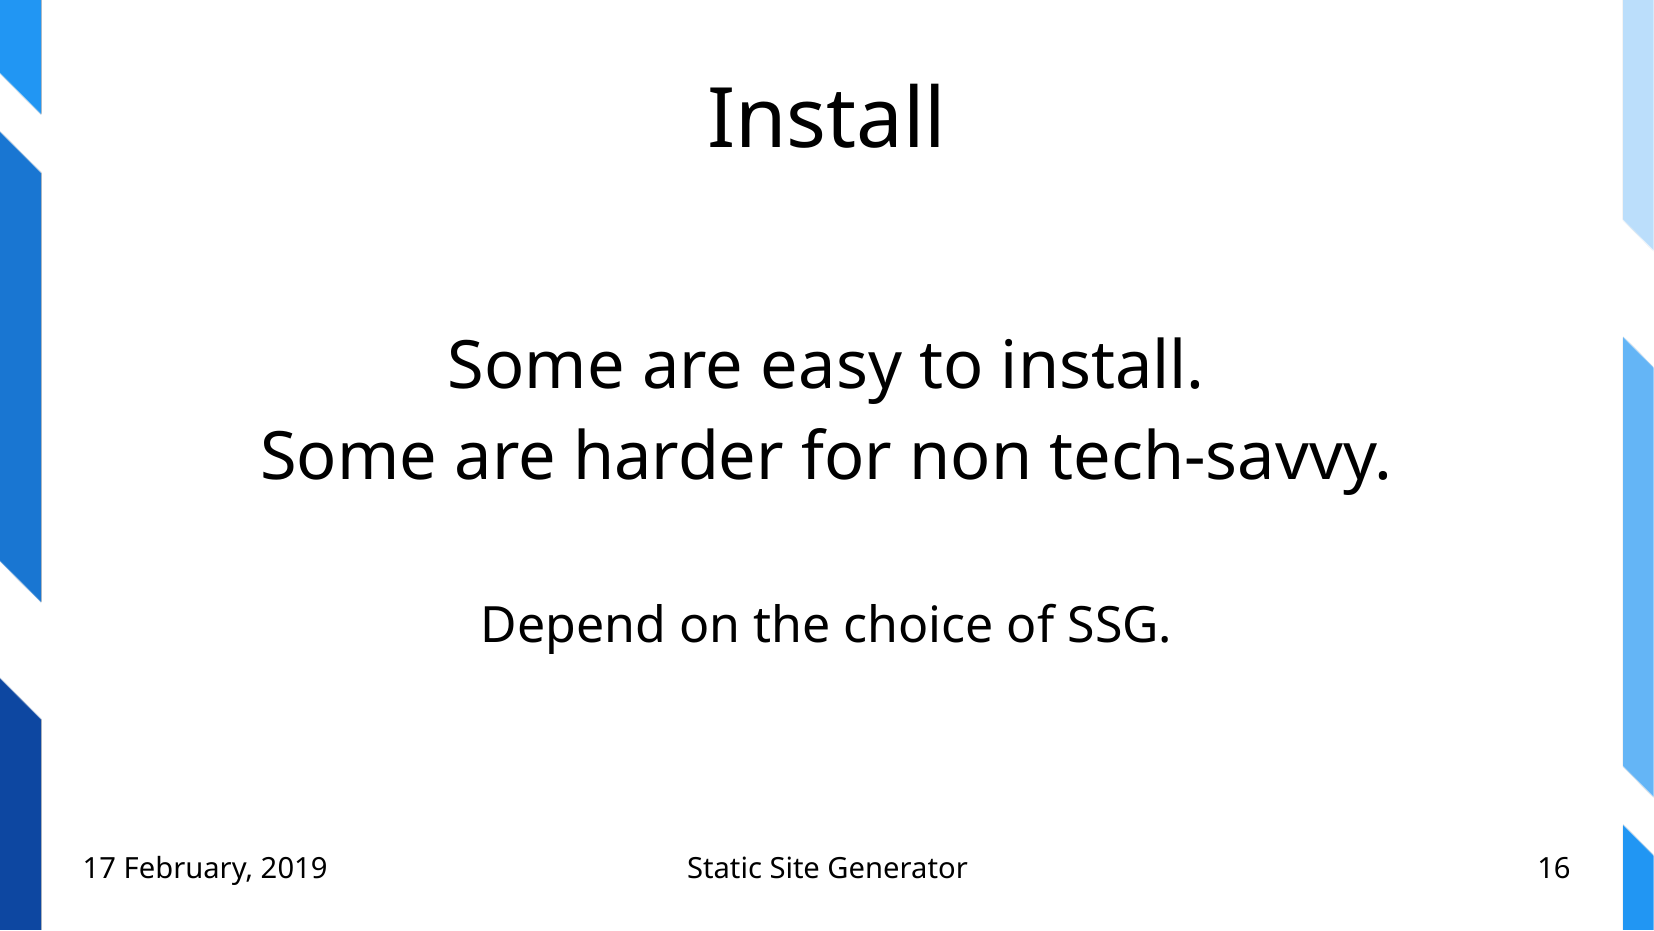

# Install
Some are easy to install.
Some are harder for non tech-savvy.
Depend on the choice of SSG.
17 February, 2019
Static Site Generator
16